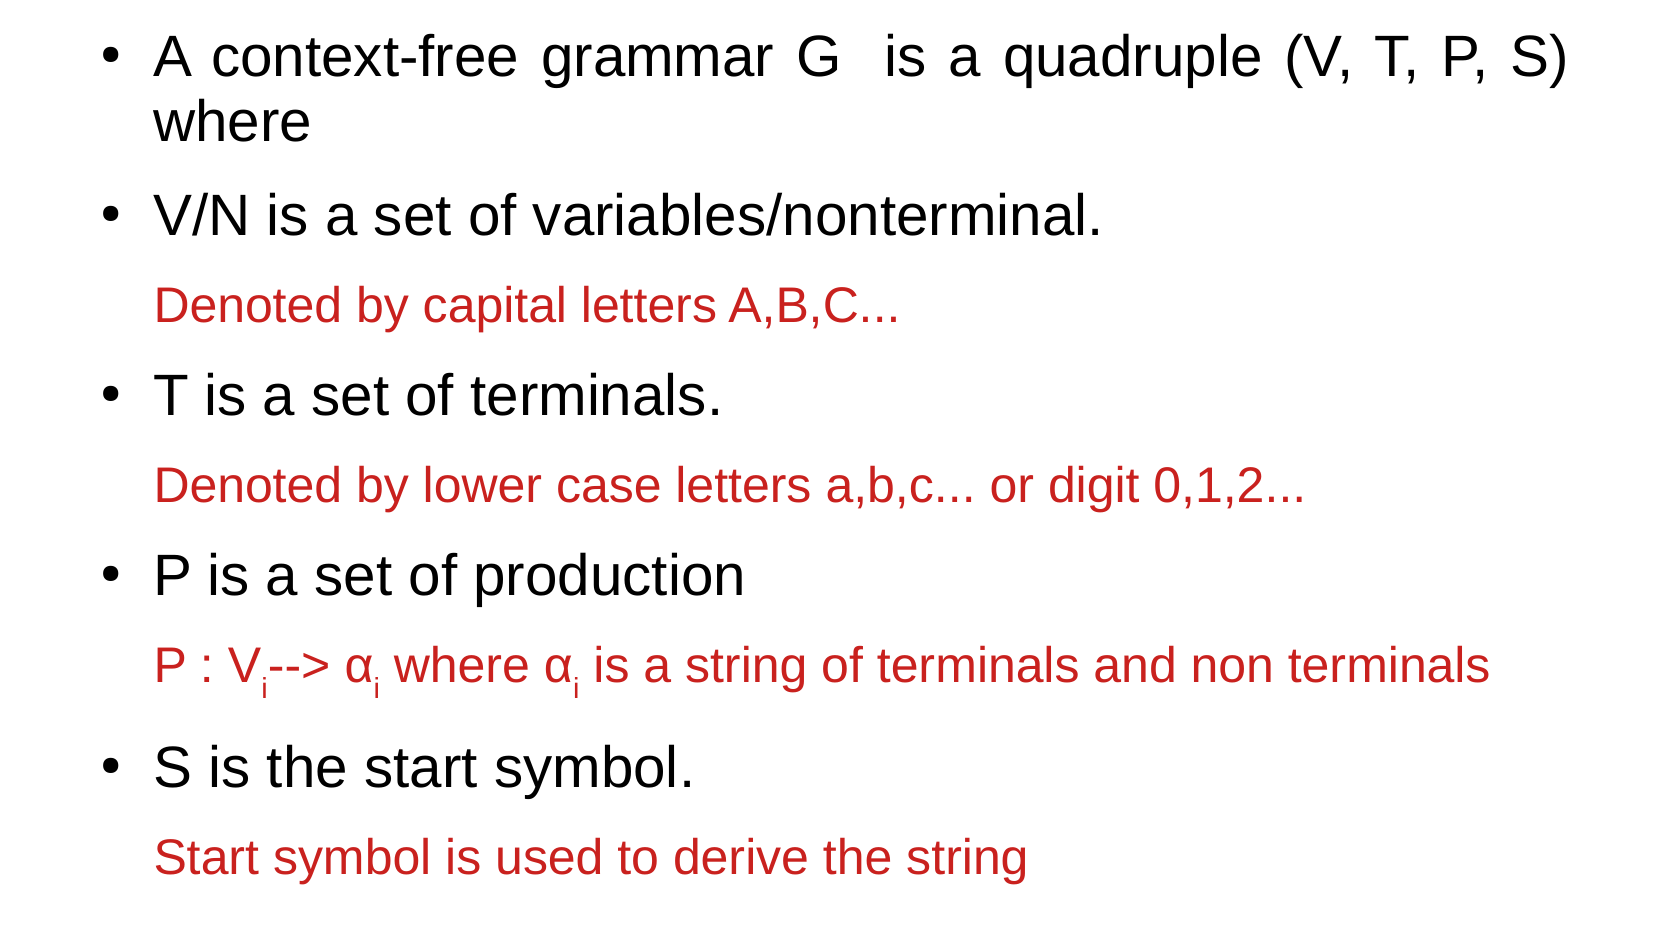

# A context-free grammar G is a quadruple (V, T, P, S) where
V/N is a set of variables/nonterminal.
Denoted by capital letters A,B,C...
T is a set of terminals.
Denoted by lower case letters a,b,c... or digit 0,1,2...
P is a set of production
P : Vi--> αi where αi is a string of terminals and non terminals
S is the start symbol.
Start symbol is used to derive the string